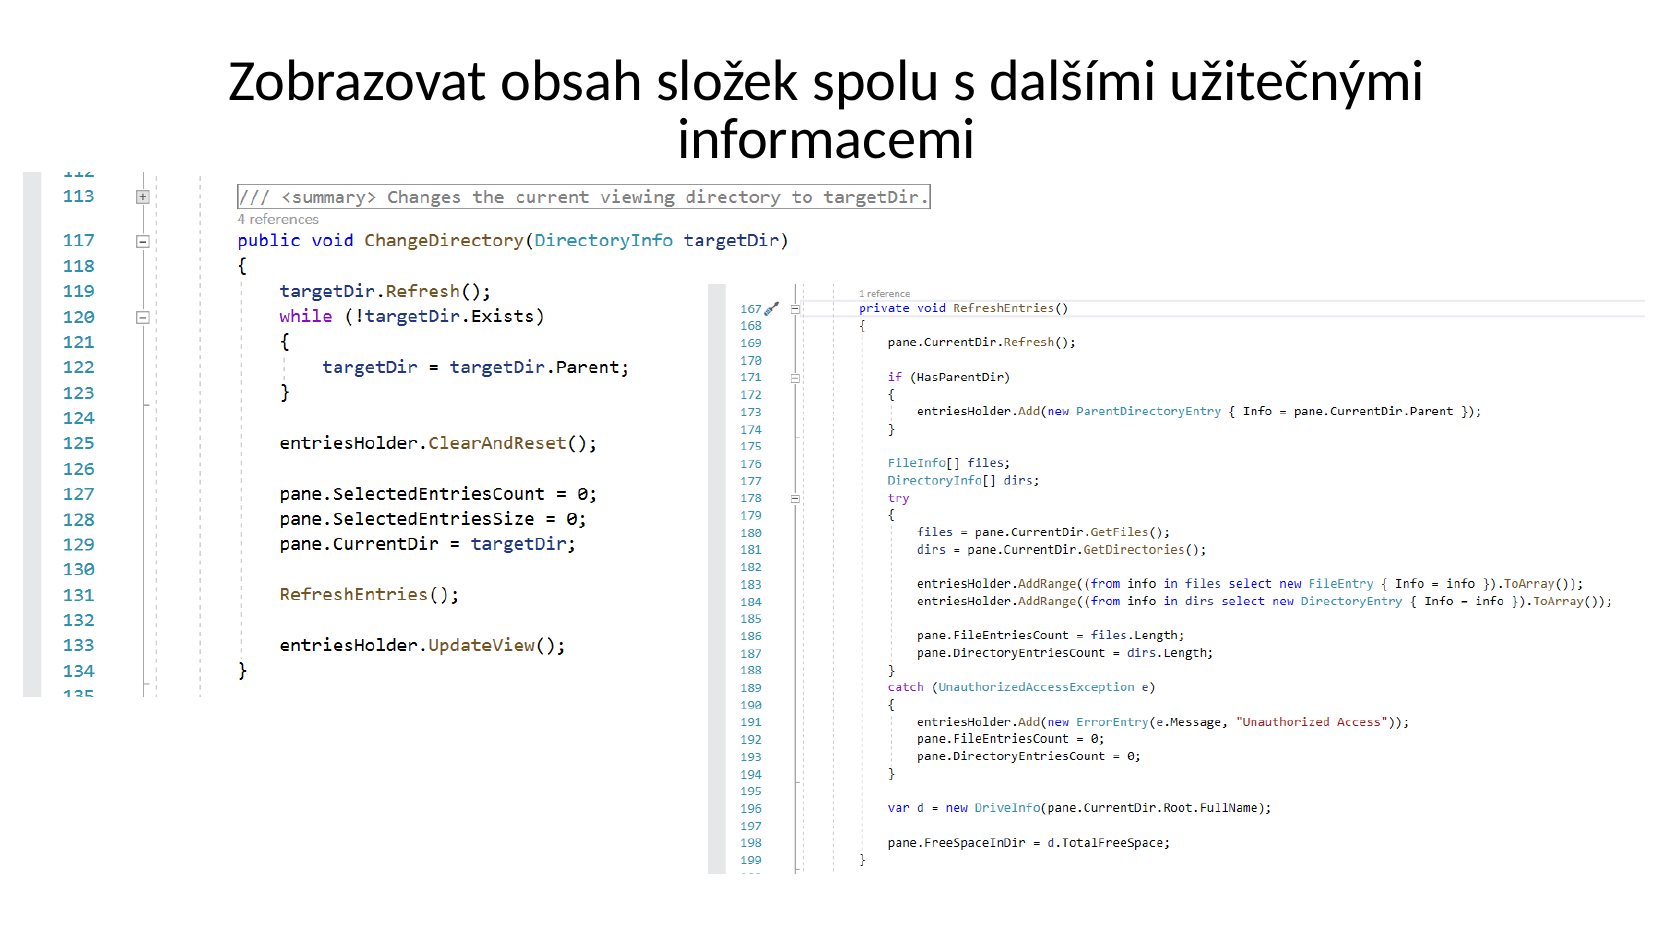

# Zobrazovat obsah složek spolu s dalšími užitečnými informacemi